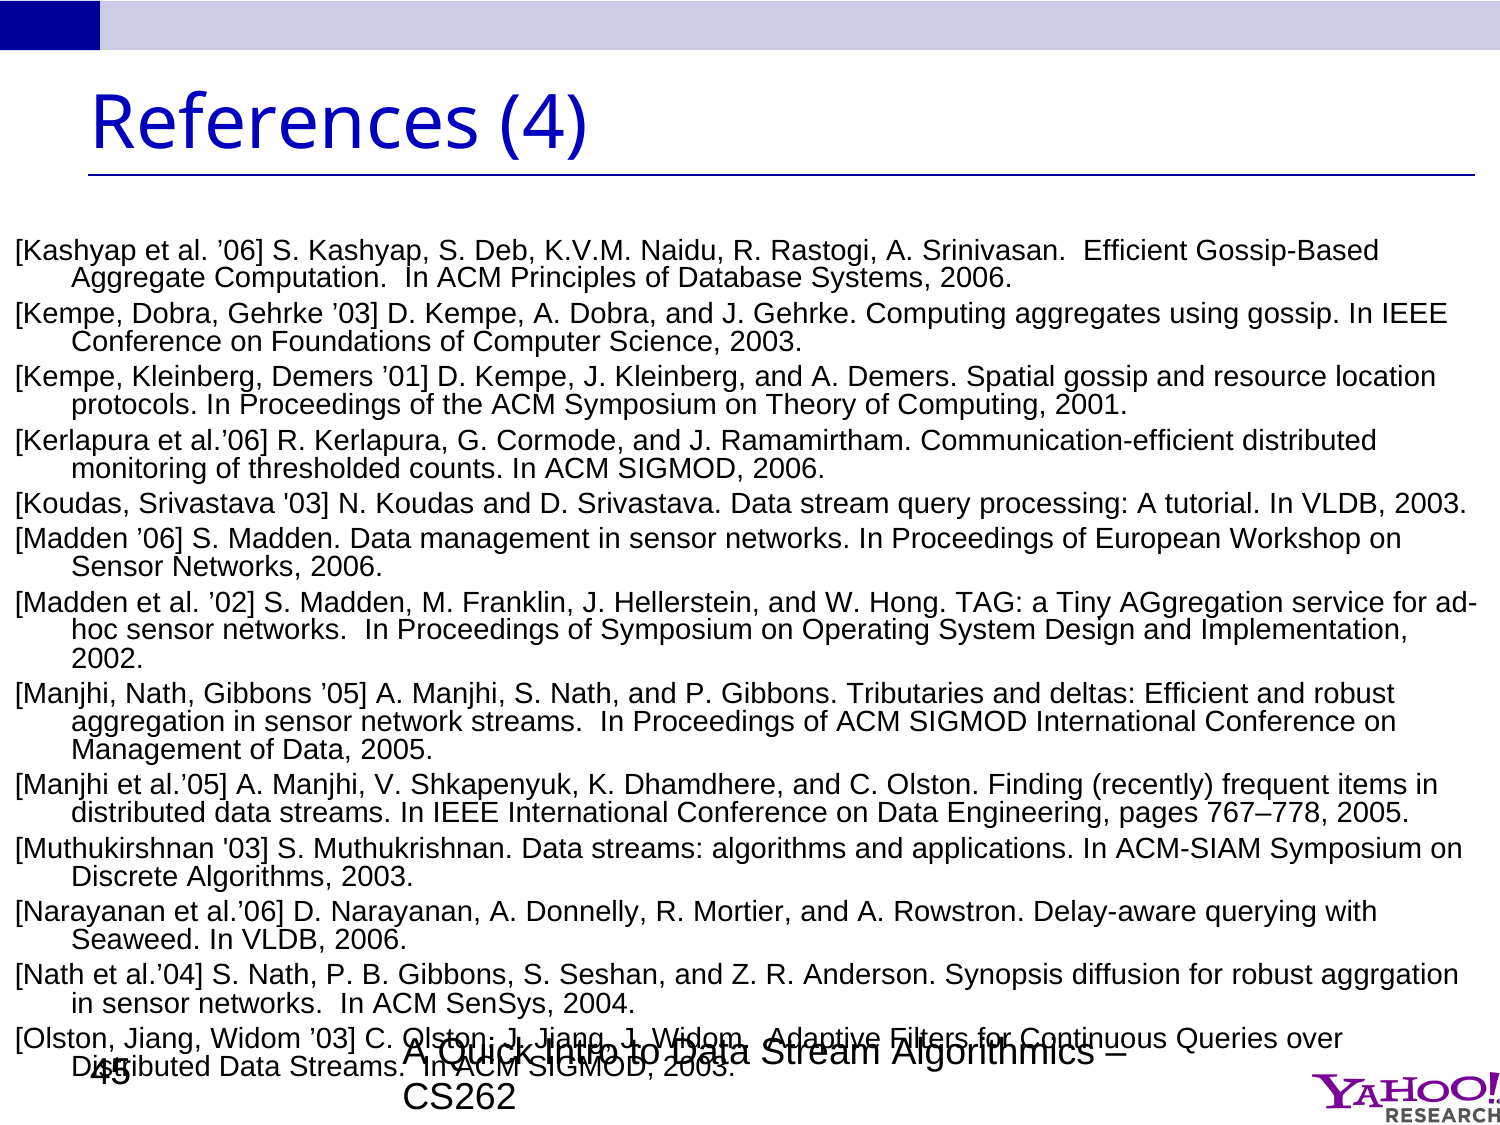

# References (4)
[Kashyap et al. ’06] S. Kashyap, S. Deb, K.V.M. Naidu, R. Rastogi, A. Srinivasan. Efficient Gossip-Based Aggregate Computation. In ACM Principles of Database Systems, 2006.
[Kempe, Dobra, Gehrke ’03] D. Kempe, A. Dobra, and J. Gehrke. Computing aggregates using gossip. In IEEE Conference on Foundations of Computer Science, 2003.
[Kempe, Kleinberg, Demers ’01] D. Kempe, J. Kleinberg, and A. Demers. Spatial gossip and resource location protocols. In Proceedings of the ACM Symposium on Theory of Computing, 2001.
[Kerlapura et al.’06] R. Kerlapura, G. Cormode, and J. Ramamirtham. Communication-efficient distributed monitoring of thresholded counts. In ACM SIGMOD, 2006.
[Koudas, Srivastava '03] N. Koudas and D. Srivastava. Data stream query processing: A tutorial. In VLDB, 2003.
[Madden ’06] S. Madden. Data management in sensor networks. In Proceedings of European Workshop on Sensor Networks, 2006.
[Madden et al. ’02] S. Madden, M. Franklin, J. Hellerstein, and W. Hong. TAG: a Tiny AGgregation service for ad-hoc sensor networks. In Proceedings of Symposium on Operating System Design and Implementation, 2002.
[Manjhi, Nath, Gibbons ’05] A. Manjhi, S. Nath, and P. Gibbons. Tributaries and deltas: Efficient and robust aggregation in sensor network streams. In Proceedings of ACM SIGMOD International Conference on Management of Data, 2005.
[Manjhi et al.’05] A. Manjhi, V. Shkapenyuk, K. Dhamdhere, and C. Olston. Finding (recently) frequent items in distributed data streams. In IEEE International Conference on Data Engineering, pages 767–778, 2005.
[Muthukirshnan '03] S. Muthukrishnan. Data streams: algorithms and applications. In ACM-SIAM Symposium on Discrete Algorithms, 2003.
[Narayanan et al.’06] D. Narayanan, A. Donnelly, R. Mortier, and A. Rowstron. Delay-aware querying with Seaweed. In VLDB, 2006.
[Nath et al.’04] S. Nath, P. B. Gibbons, S. Seshan, and Z. R. Anderson. Synopsis diffusion for robust aggrgation in sensor networks. In ACM SenSys, 2004.
[Olston, Jiang, Widom ’03] C. Olston, J. Jiang, J. Widom. Adaptive Filters for Continuous Queries over Distributed Data Streams. In ACM SIGMOD, 2003.
Fundamentals of Analyzing and Mining Data Streams
45